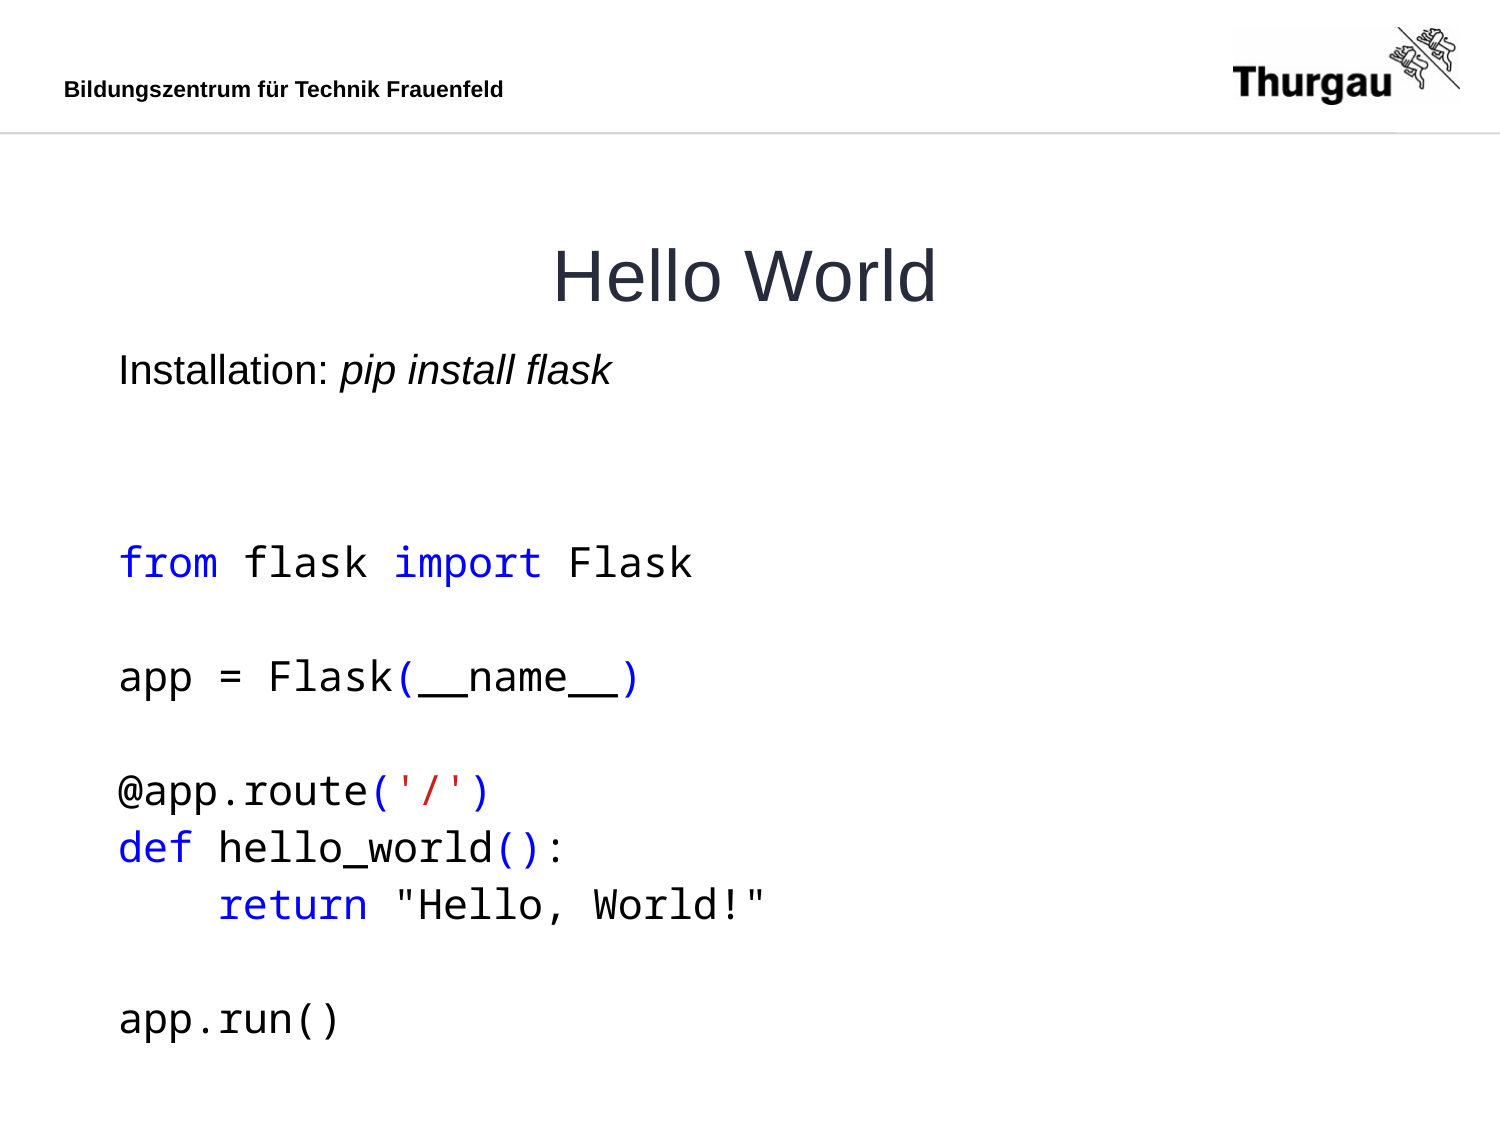

Bildungszentrum für Technik Frauenfeld
Hello World
Installation: pip install flask
from flask import Flask
app = Flask(__name__)
@app.route('/')
def hello_world():
 return "Hello, World!"
app.run()
Öffne die angegebene Adresse im Browser
(vermutlich http://127.0.0.1:5000 oder localhost:5000)